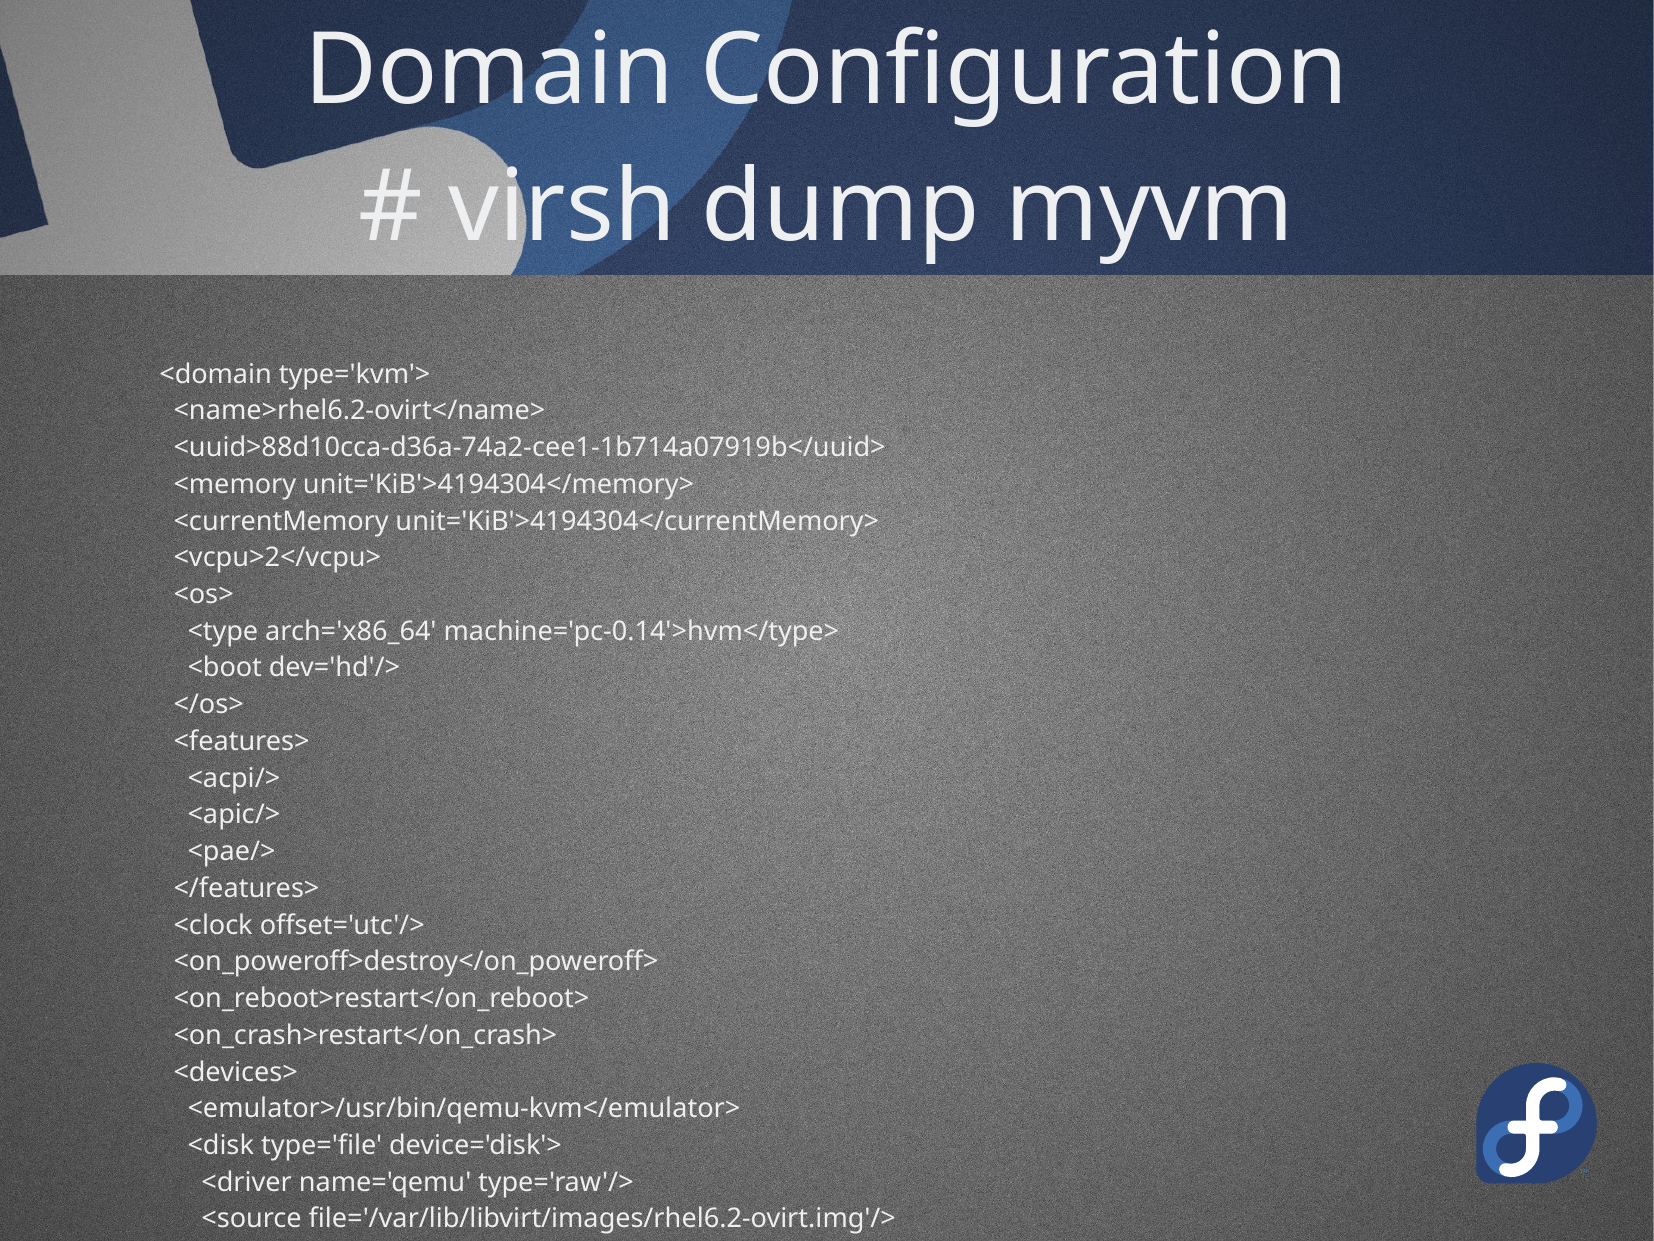

# Domain Configuration # virsh dump myvm
<domain type='kvm'>
 <name>rhel6.2-ovirt</name>
 <uuid>88d10cca-d36a-74a2-cee1-1b714a07919b</uuid>
 <memory unit='KiB'>4194304</memory>
 <currentMemory unit='KiB'>4194304</currentMemory>
 <vcpu>2</vcpu>
 <os>
 <type arch='x86_64' machine='pc-0.14'>hvm</type>
 <boot dev='hd'/>
 </os>
 <features>
 <acpi/>
 <apic/>
 <pae/>
 </features>
 <clock offset='utc'/>
 <on_poweroff>destroy</on_poweroff>
 <on_reboot>restart</on_reboot>
 <on_crash>restart</on_crash>
 <devices>
 <emulator>/usr/bin/qemu-kvm</emulator>
 <disk type='file' device='disk'>
 <driver name='qemu' type='raw'/>
 <source file='/var/lib/libvirt/images/rhel6.2-ovirt.img'/>
 <target dev='vda' bus='virtio'/>
 <address type='pci' domain='0x0000' bus='0x00' slot='0x04' function='0x0'/>
 </disk>